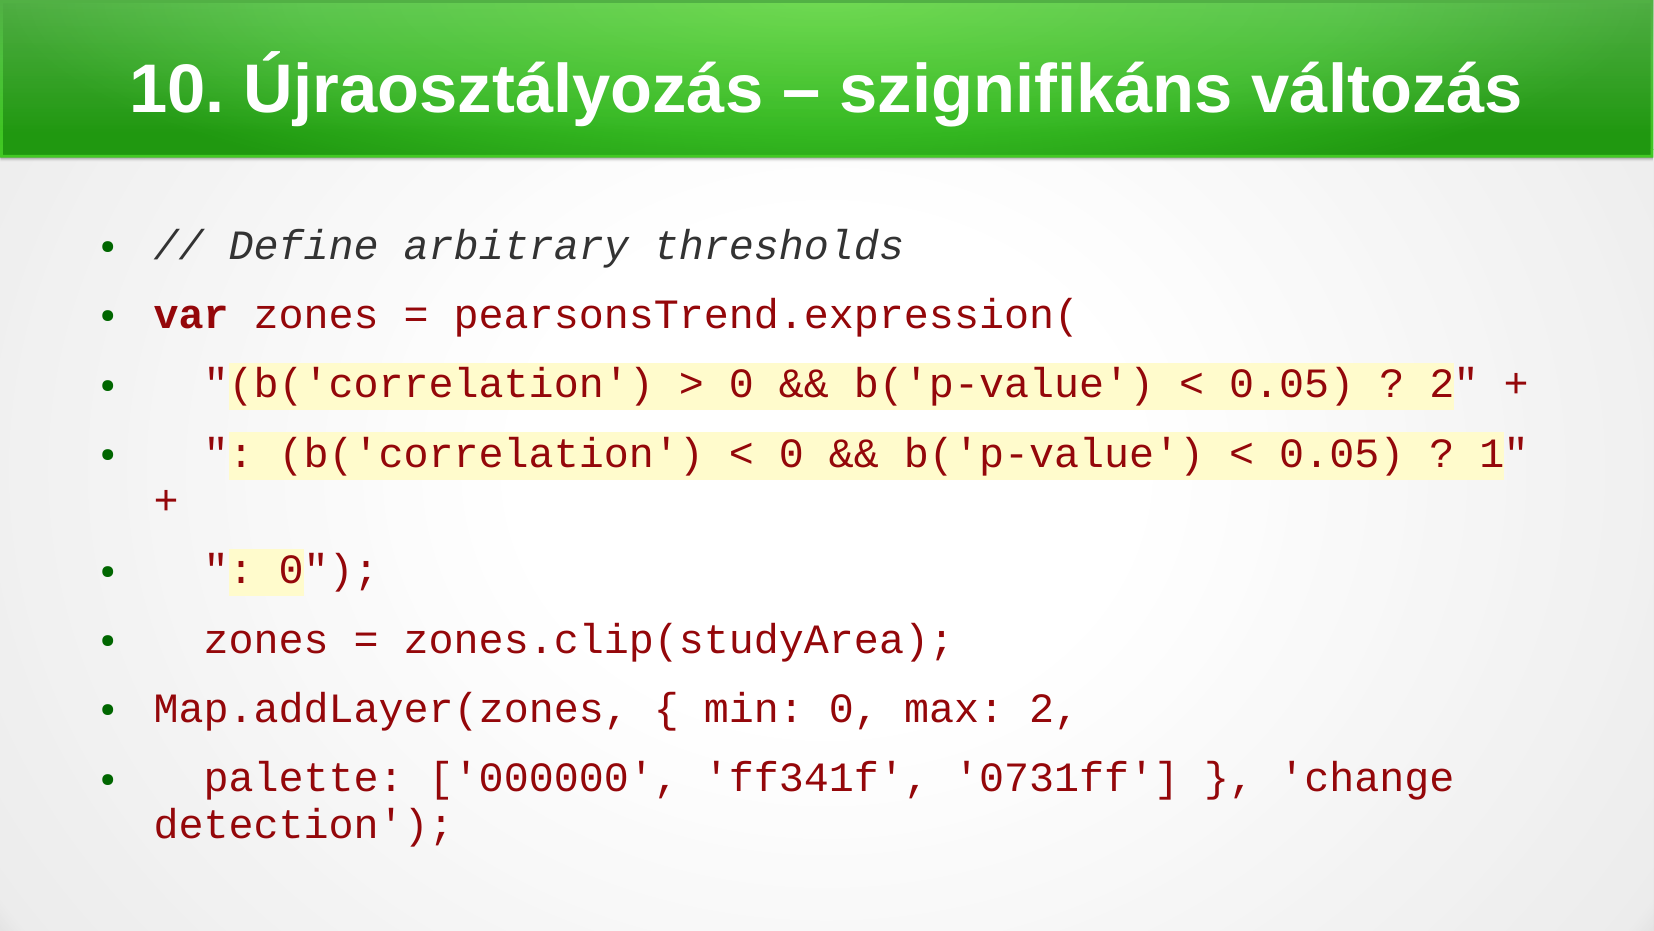

# 10. Újraosztályozás – szignifikáns változás
// Define arbitrary thresholds
var zones = pearsonsTrend.expression(
 "(b('correlation') > 0 && b('p-value') < 0.05) ? 2" +
 ": (b('correlation') < 0 && b('p-value') < 0.05) ? 1" +
 ": 0");
 zones = zones.clip(studyArea);
Map.addLayer(zones, { min: 0, max: 2,
 palette: ['000000', 'ff341f', '0731ff'] }, 'change detection');